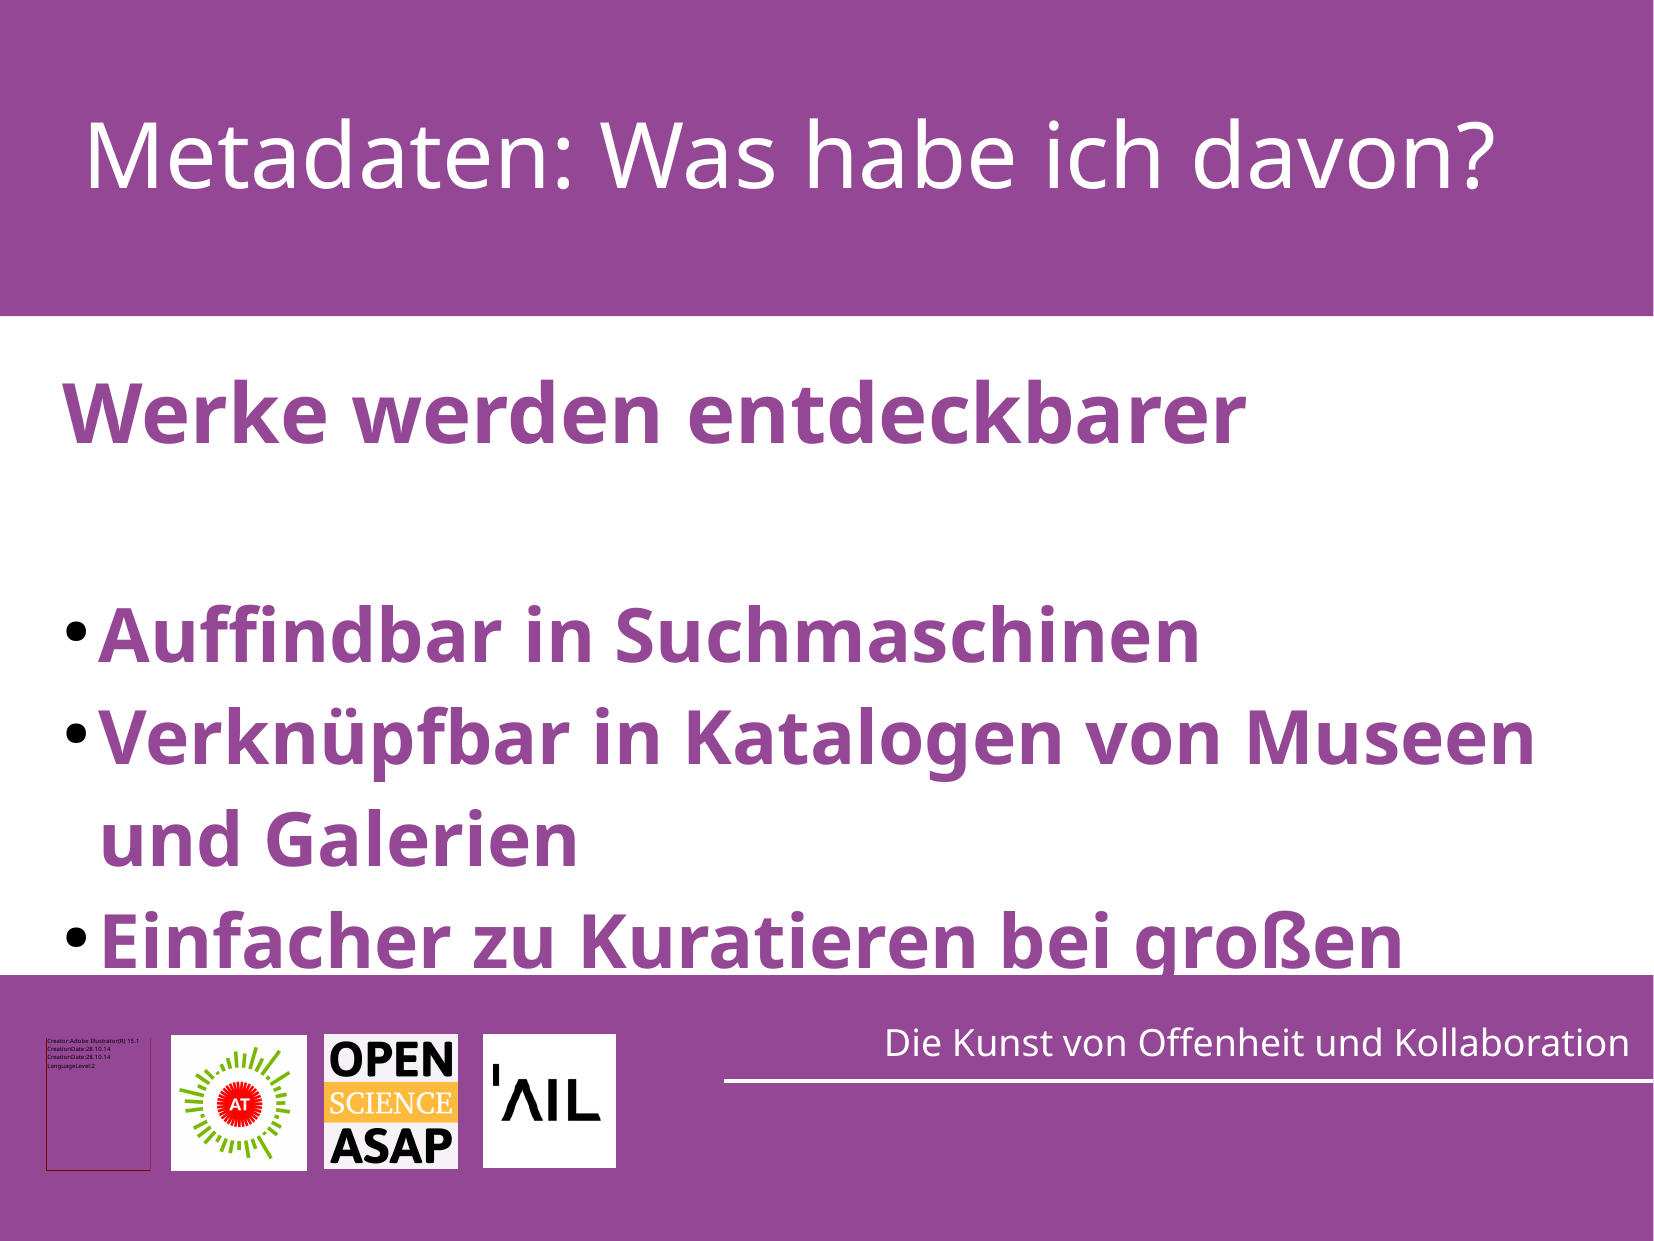

# Metadaten: Was habe ich davon?
Werke werden entdeckbarer
Auffindbar in Suchmaschinen
Verknüpfbar in Katalogen von Museen und Galerien
Einfacher zu Kuratieren bei großen Sammlungen
Die Kunst von Offenheit und Kollaboration